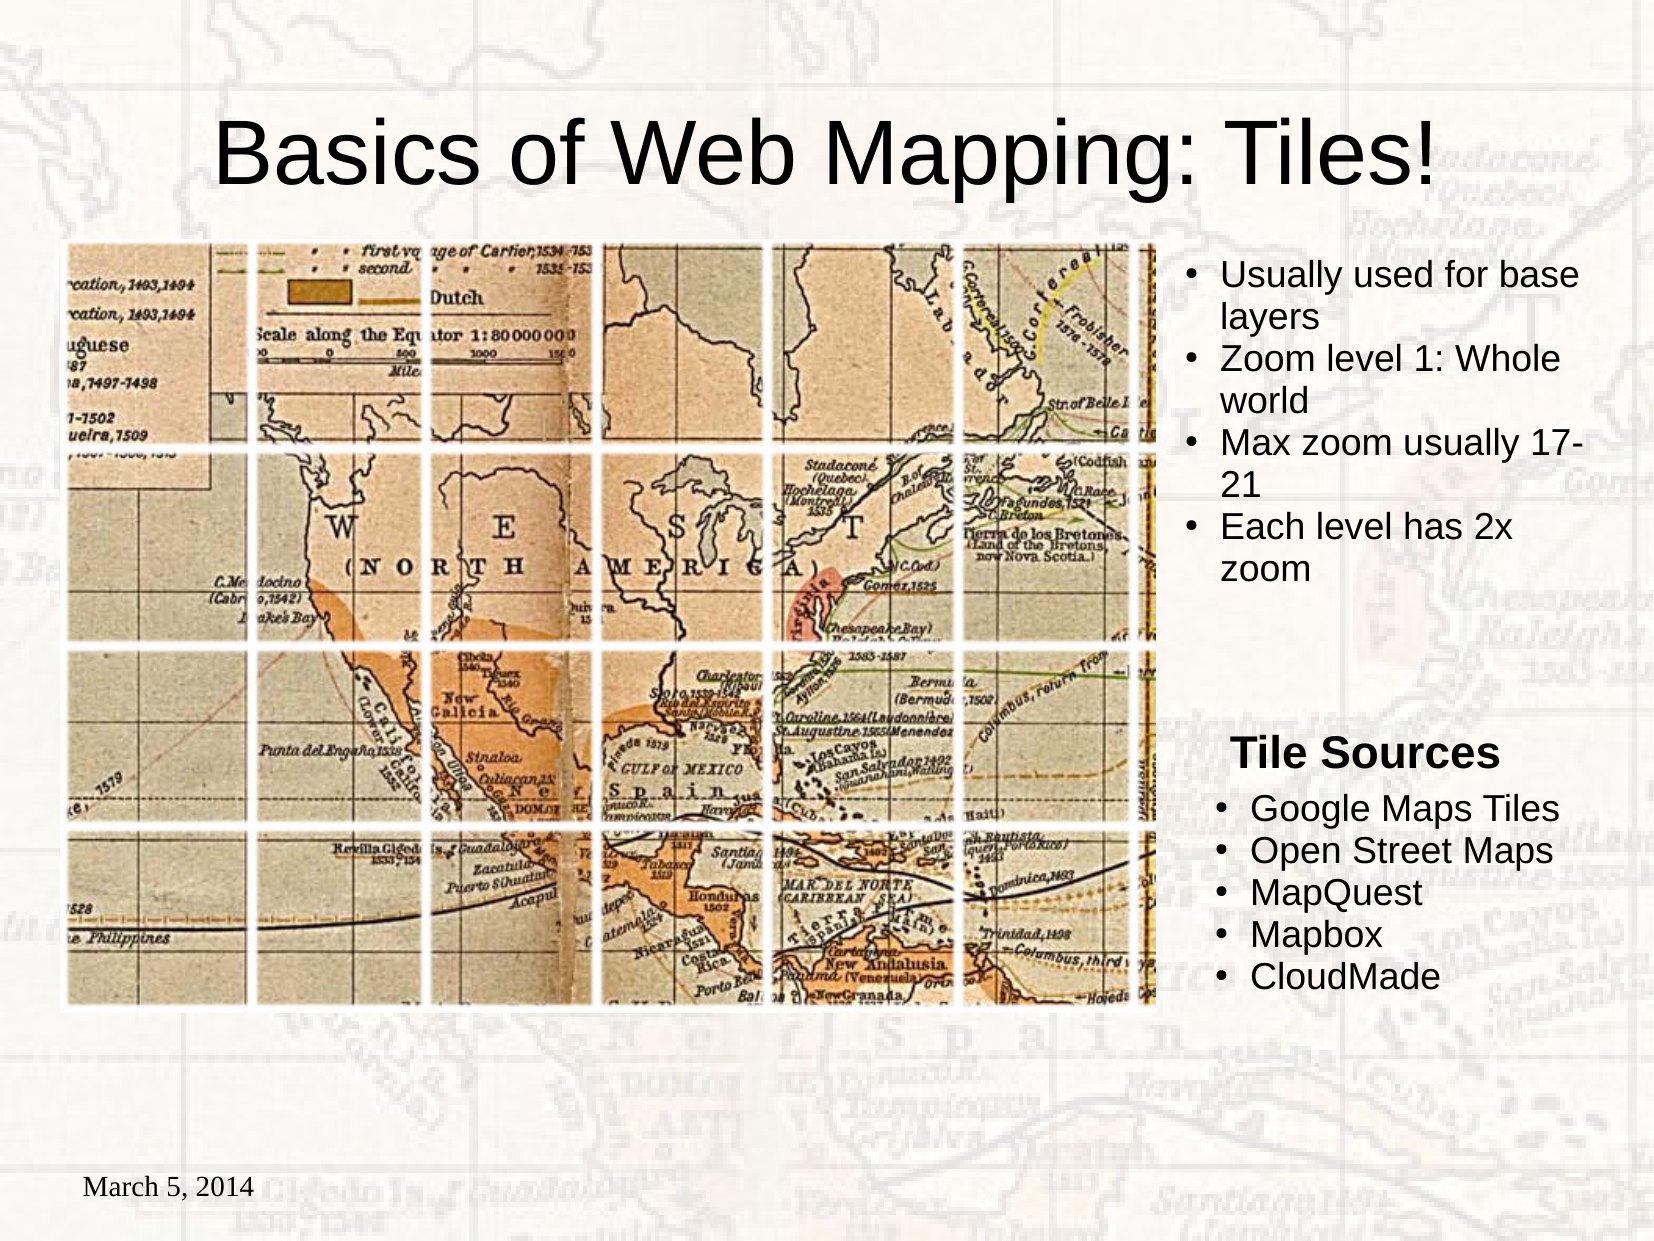

# Basics of Web Mapping: Tiles!
Usually used for base layers
Zoom level 1: Whole world
Max zoom usually 17-21
Each level has 2x zoom
Tile Sources
Google Maps Tiles
Open Street Maps
MapQuest
Mapbox
CloudMade